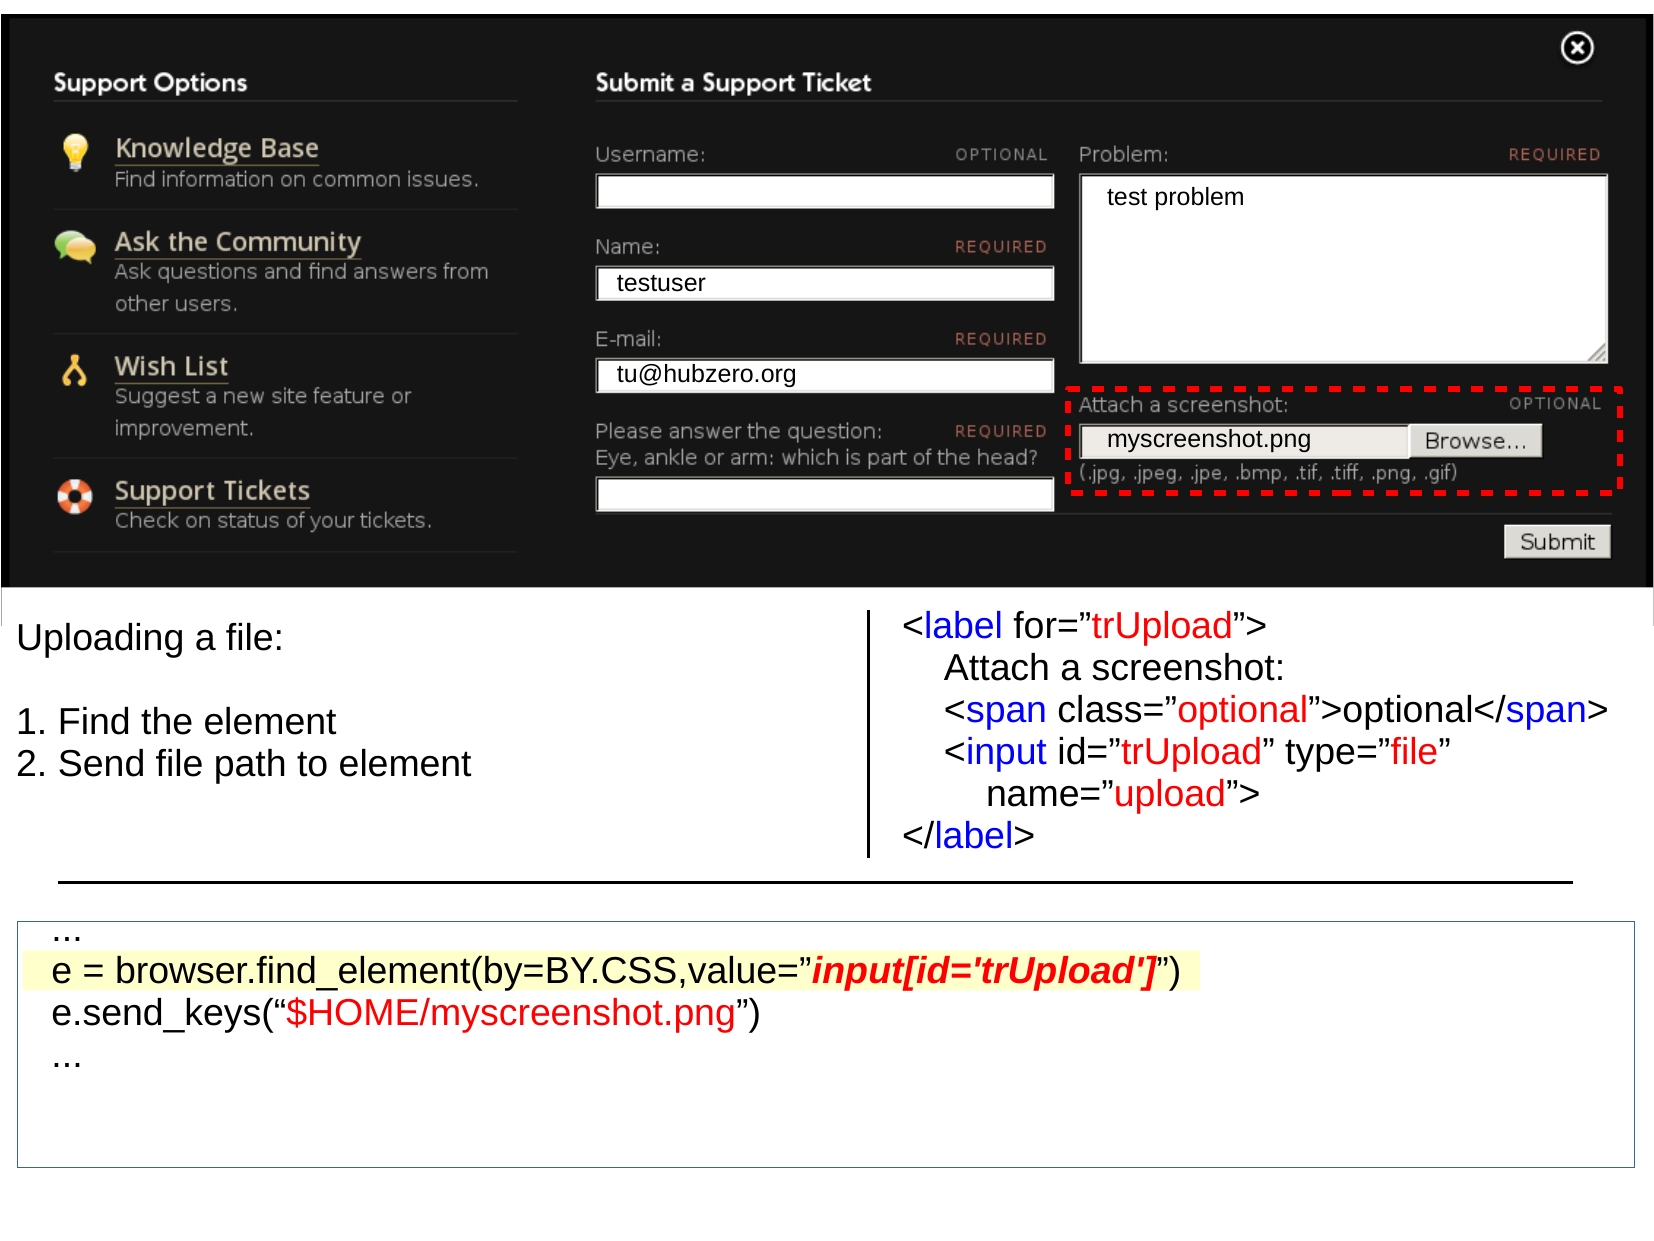

test problem
testuser
tu@hubzero.org
myscreenshot.png
<label for=”trUpload”>
 Attach a screenshot:
 <span class=”optional”>optional</span>
 <input id=”trUpload” type=”file”
 name=”upload”>
</label>
Uploading a file:
1. Find the element
2. Send file path to element
...
e = browser.find_element(by=BY.CSS,value=”input[id='trUpload']”)
e.send_keys(“$HOME/myscreenshot.png”)
...